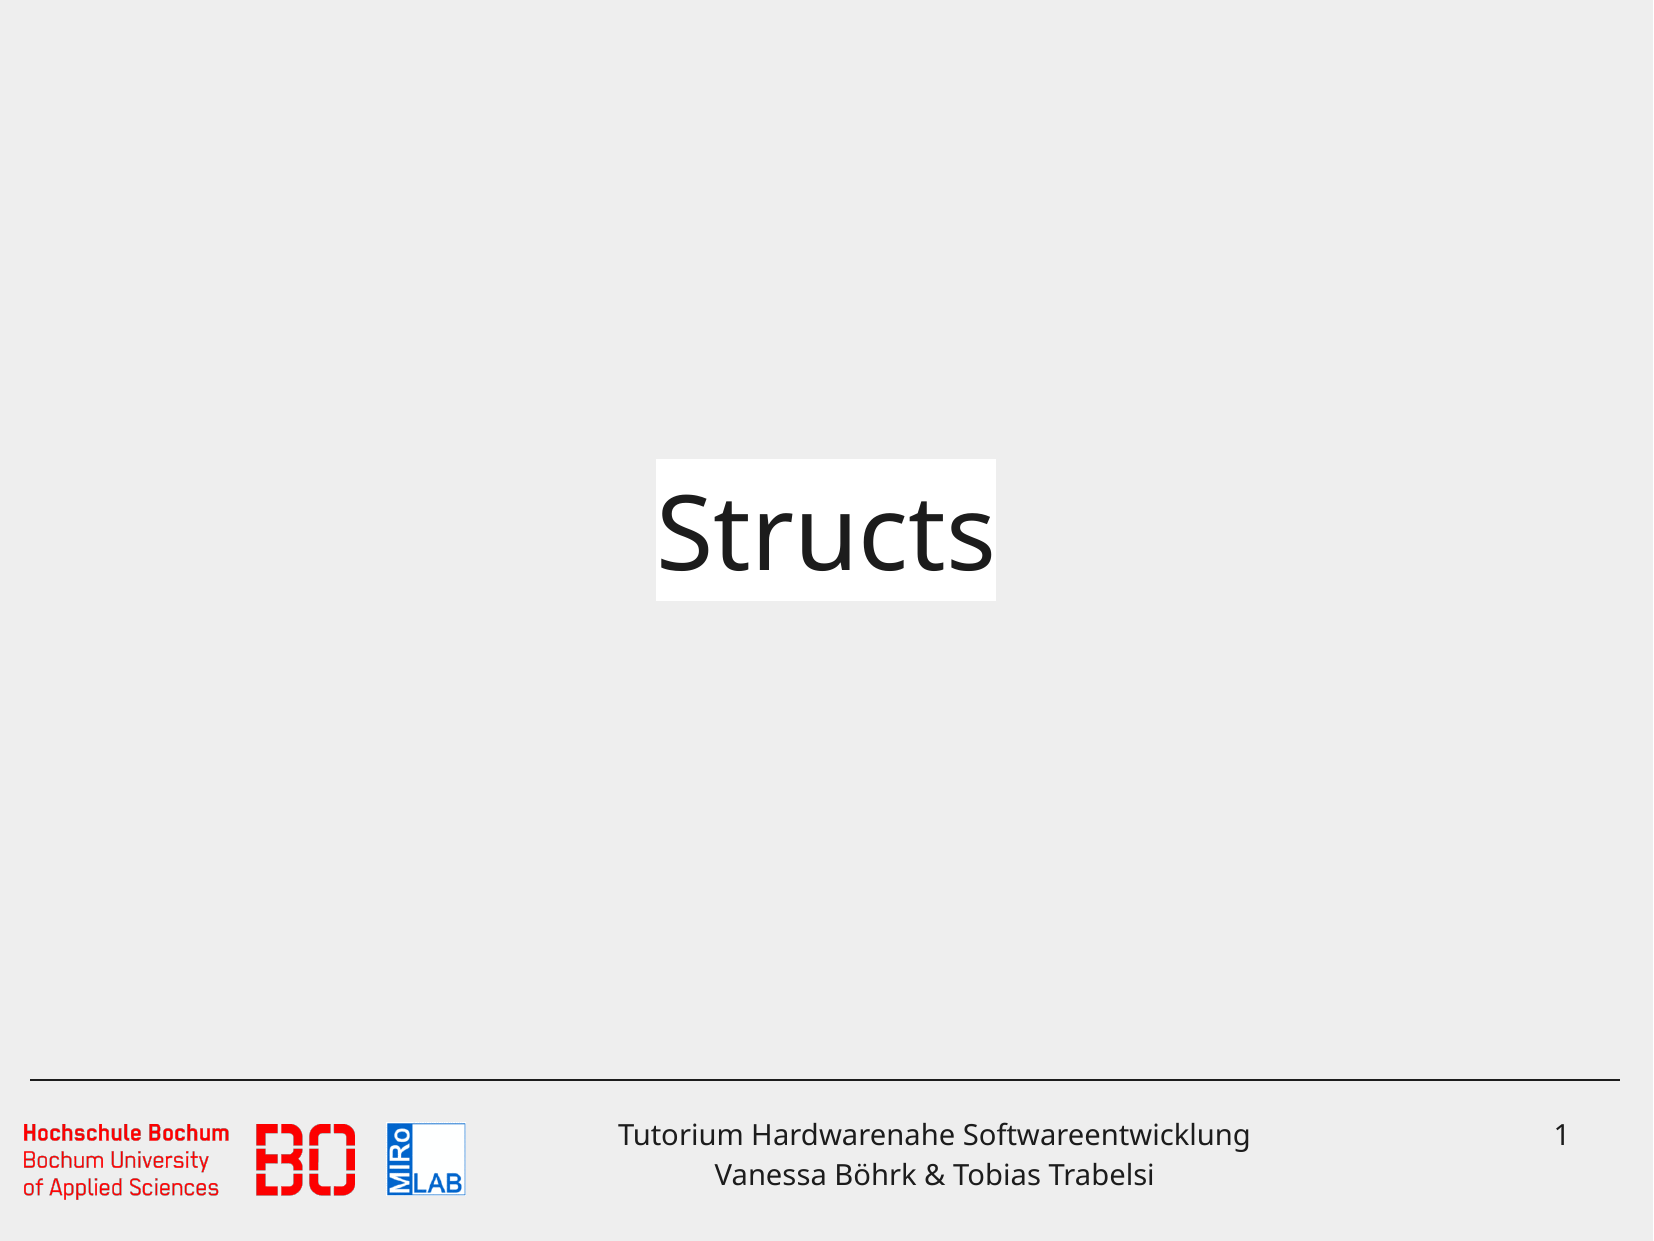

# Structs
Vanessa Böhrk - Tutorium Hardwarenahe Softwareentwicklung
1